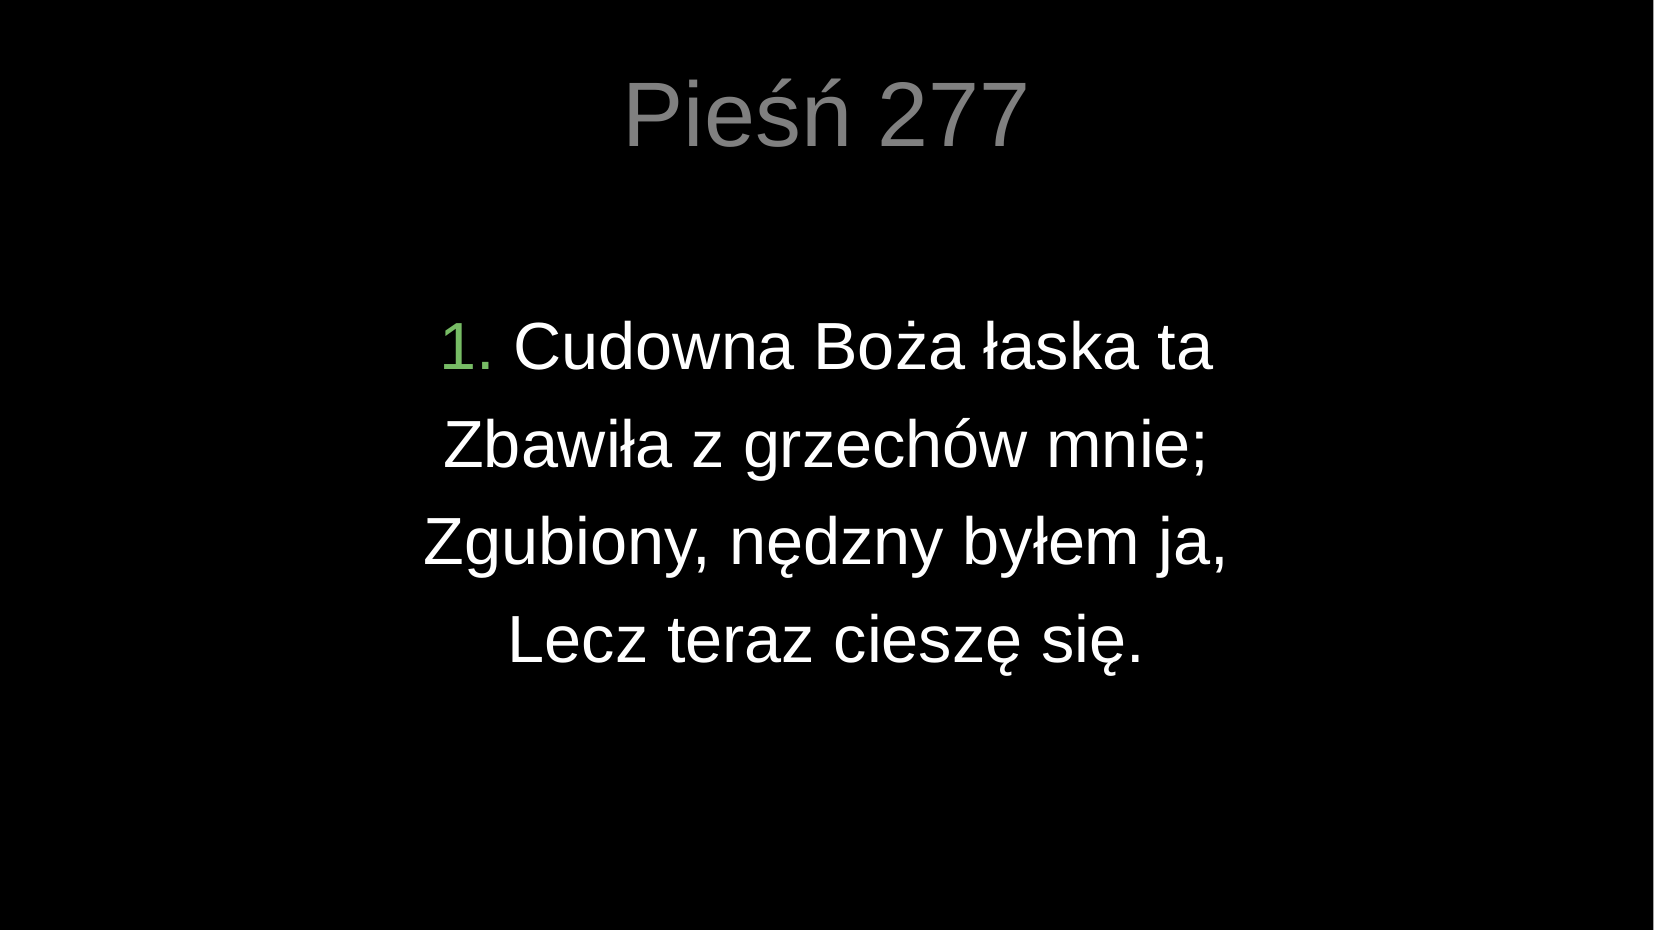

# Pieśń 277
1. Cudowna Boża łaska ta
Zbawiła z grzechów mnie;
Zgubiony, nędzny byłem ja,
Lecz teraz cieszę się.